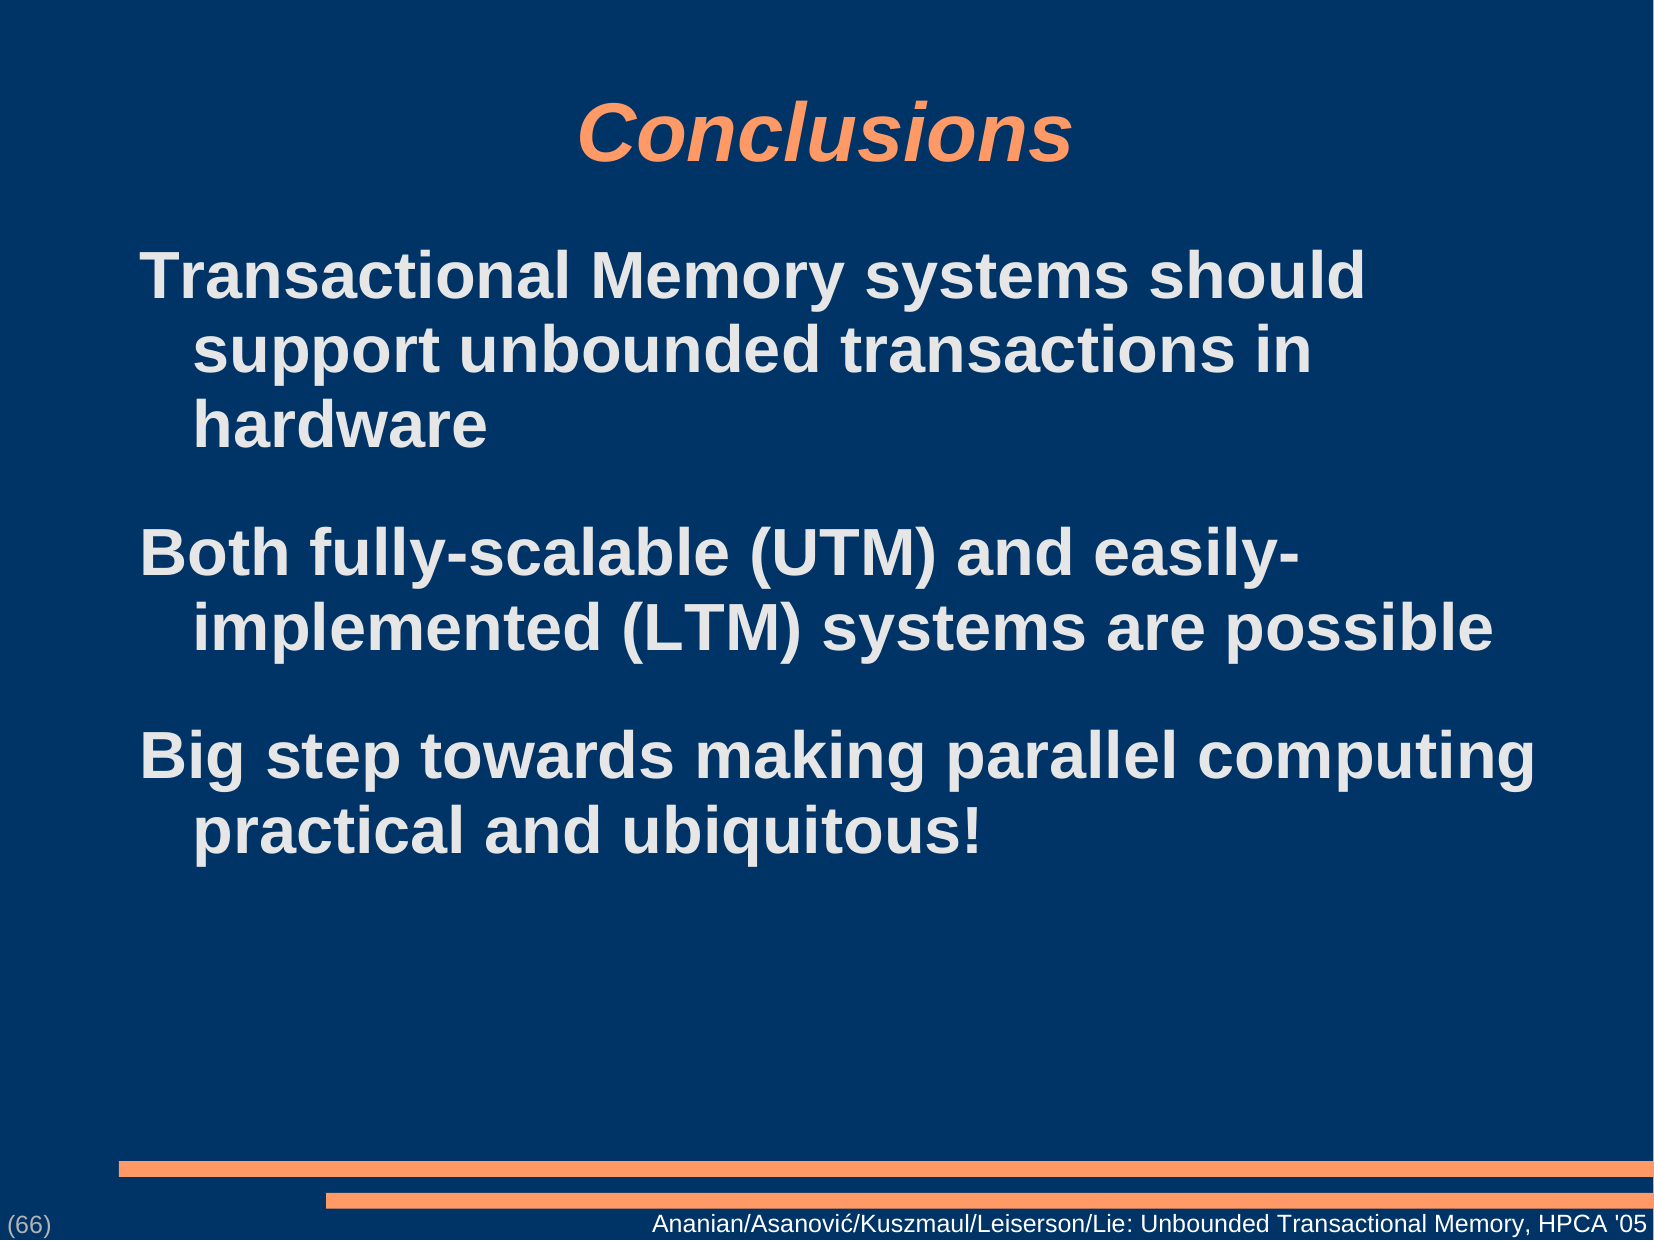

# Conclusions
Transactional Memory systems should support unbounded transactions in hardware
Both fully-scalable (UTM) and easily-implemented (LTM) systems are possible
Big step towards making parallel computing practical and ubiquitous!